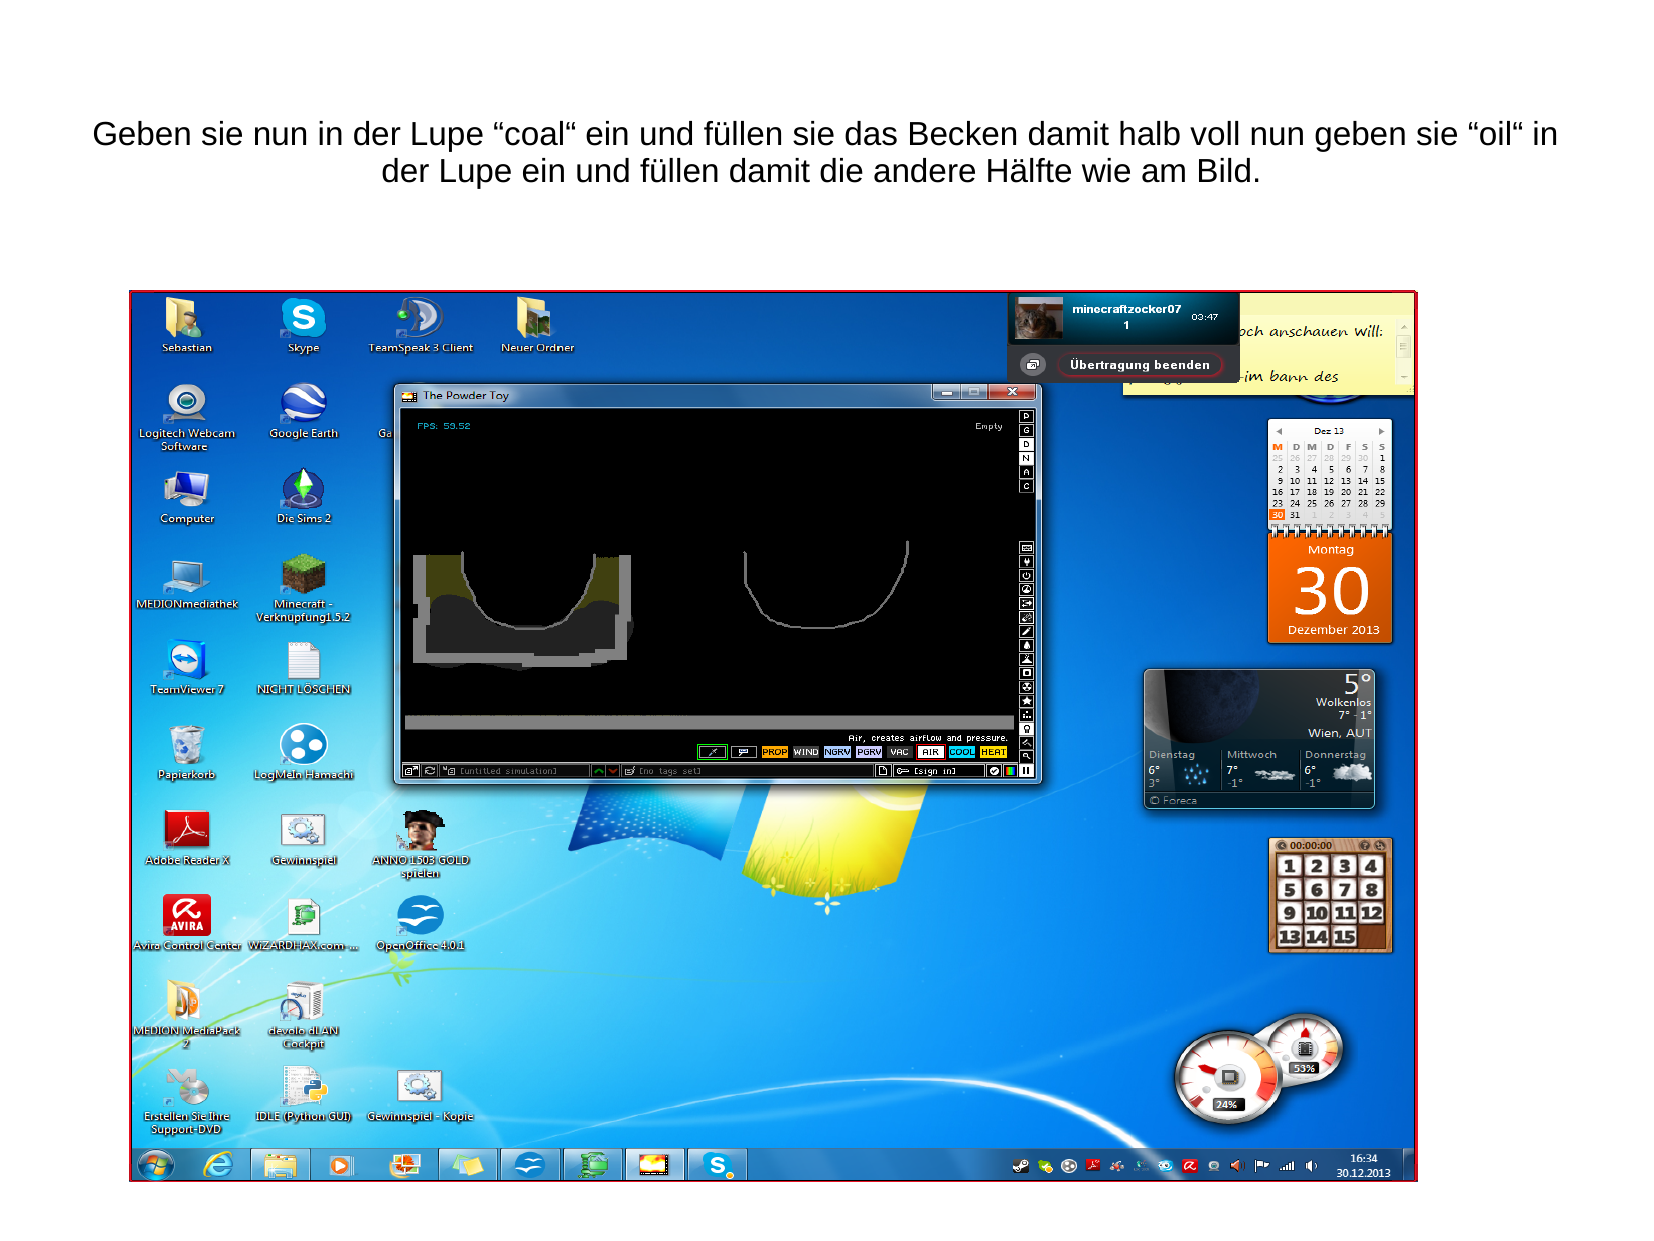

# Geben sie nun in der Lupe “coal“ ein und füllen sie das Becken damit halb voll nun geben sie “oil“ in der Lupe ein und füllen damit die andere Hälfte wie am Bild.